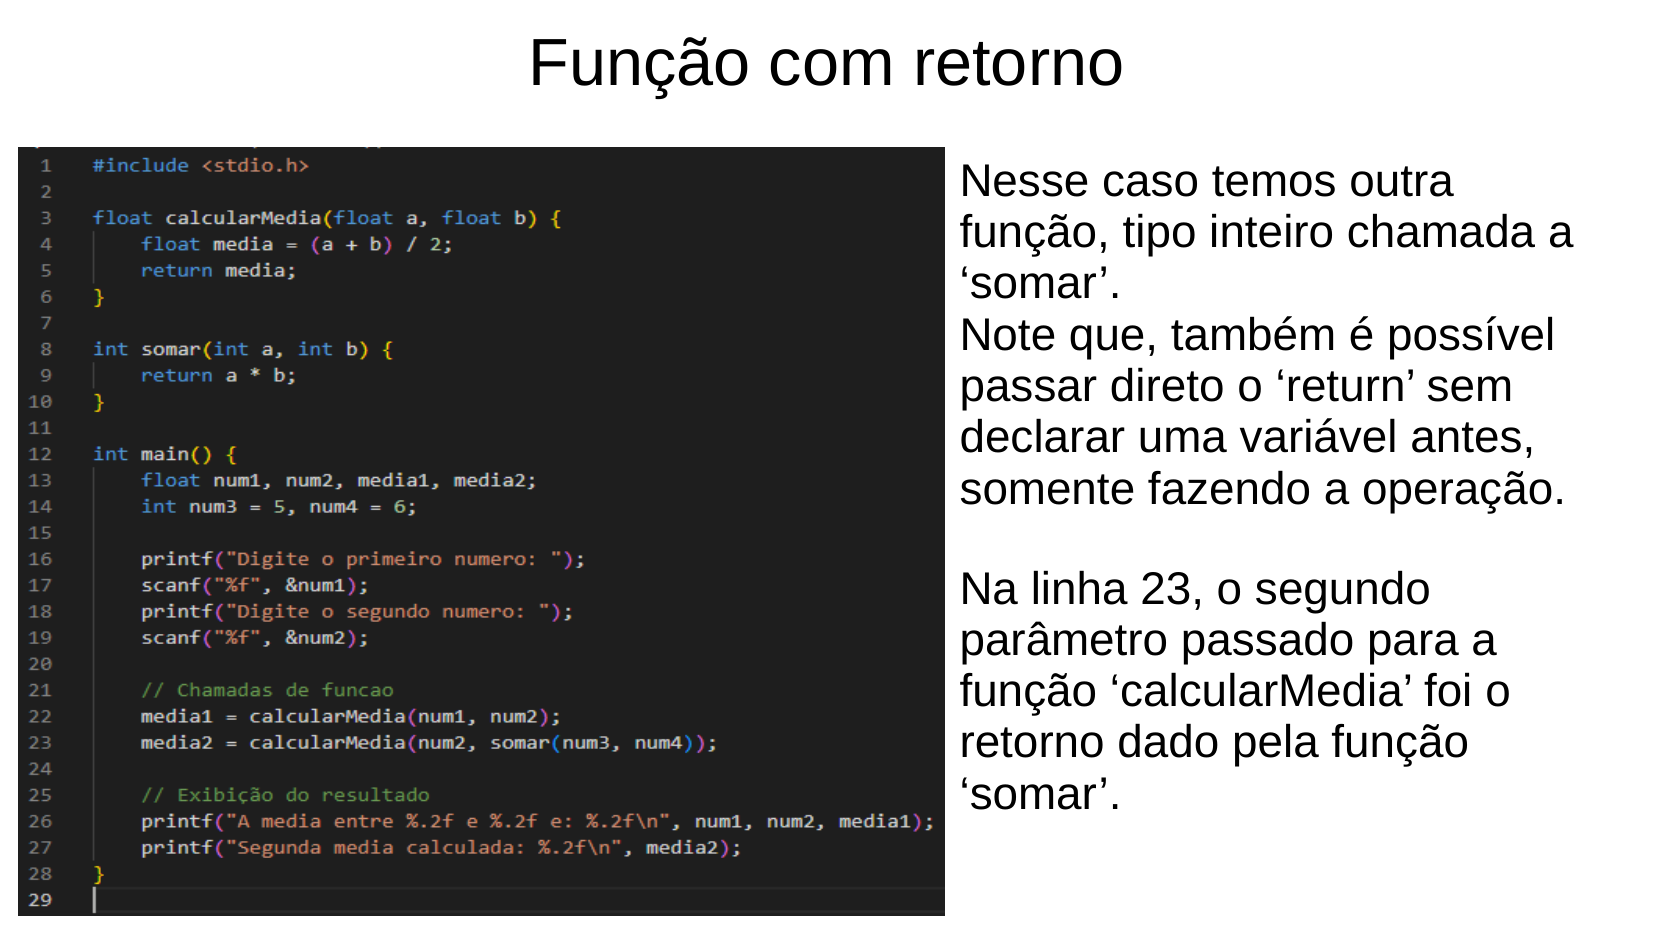

# Função com retorno
Nesse caso temos outra função, tipo inteiro chamada a ‘somar’.
Note que, também é possível passar direto o ‘return’ sem declarar uma variável antes, somente fazendo a operação.
Na linha 23, o segundo parâmetro passado para a função ‘calcularMedia’ foi o retorno dado pela função ‘somar’.